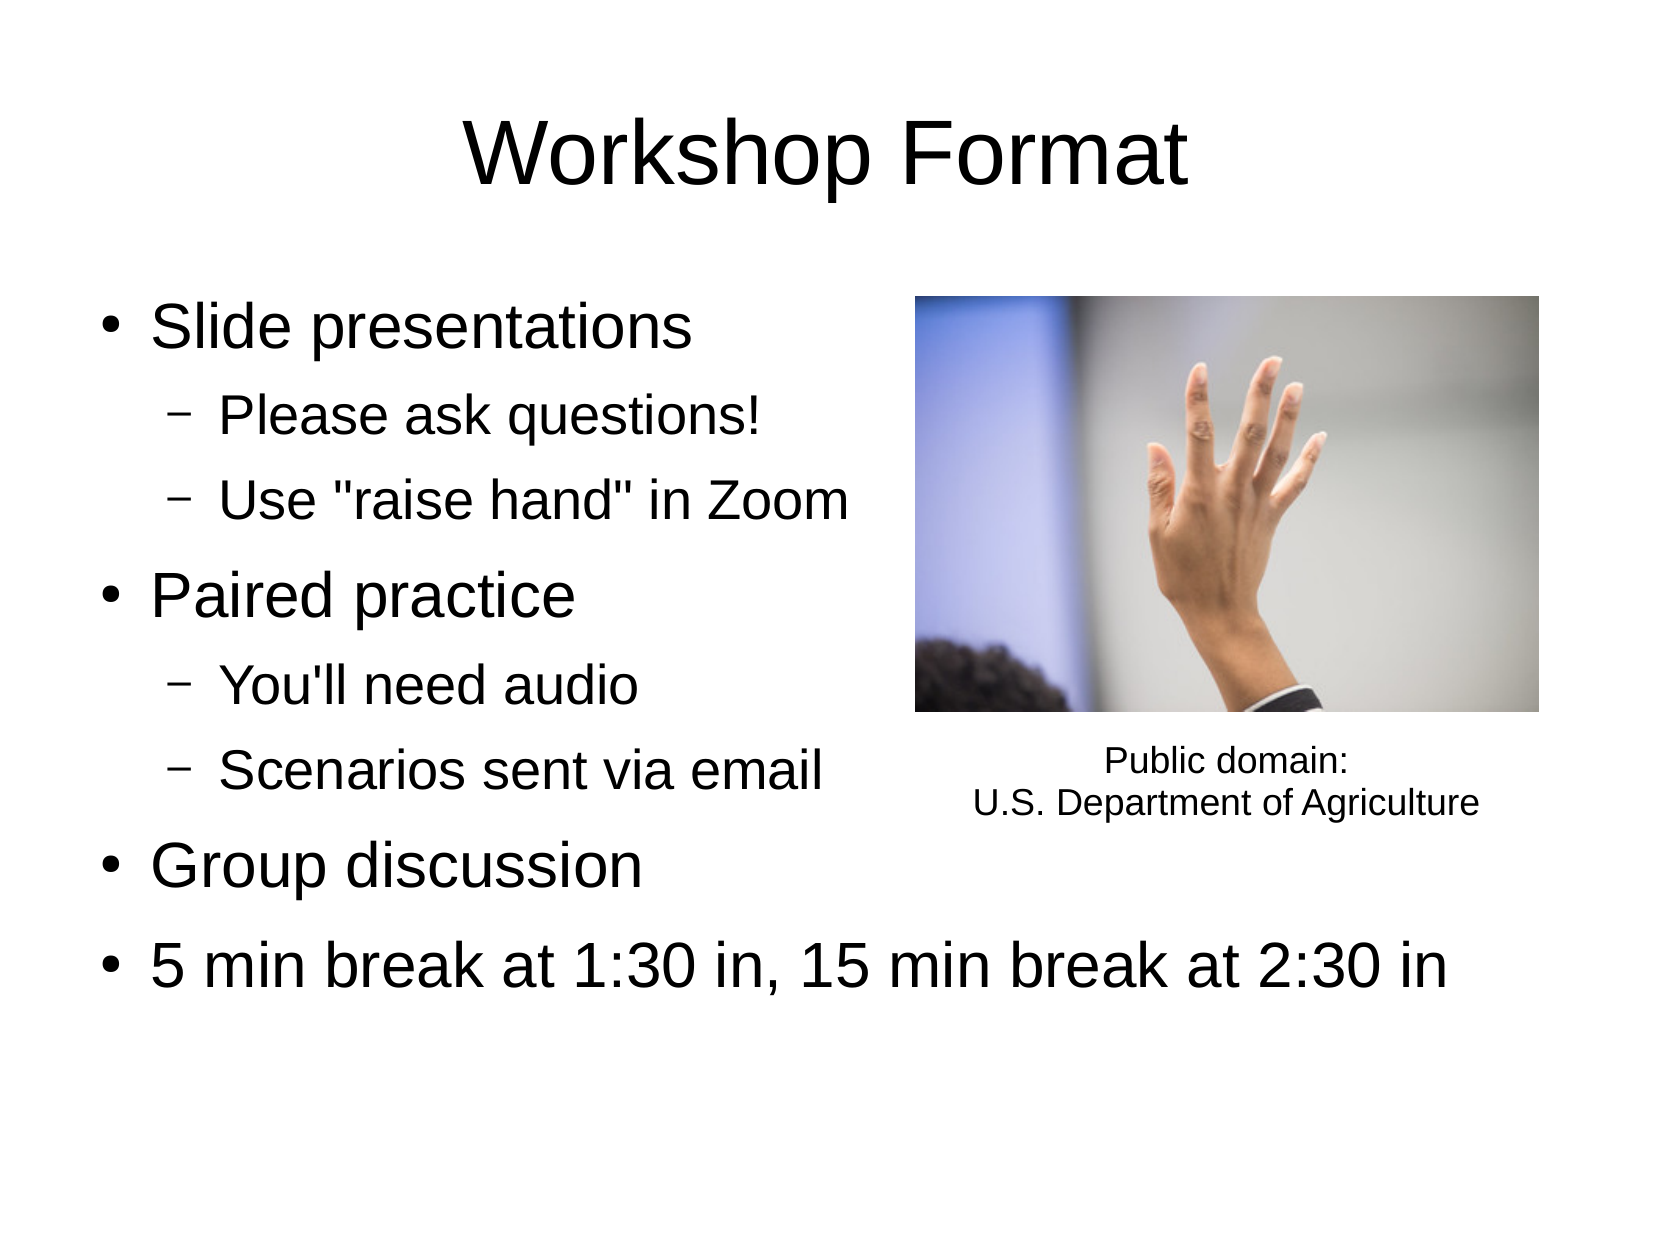

# Workshop Format
Slide presentations
Please ask questions!
Use "raise hand" in Zoom
Paired practice
You'll need audio
Scenarios sent via email
Group discussion
5 min break at 1:30 in, 15 min break at 2:30 in
Public domain:
U.S. Department of Agriculture